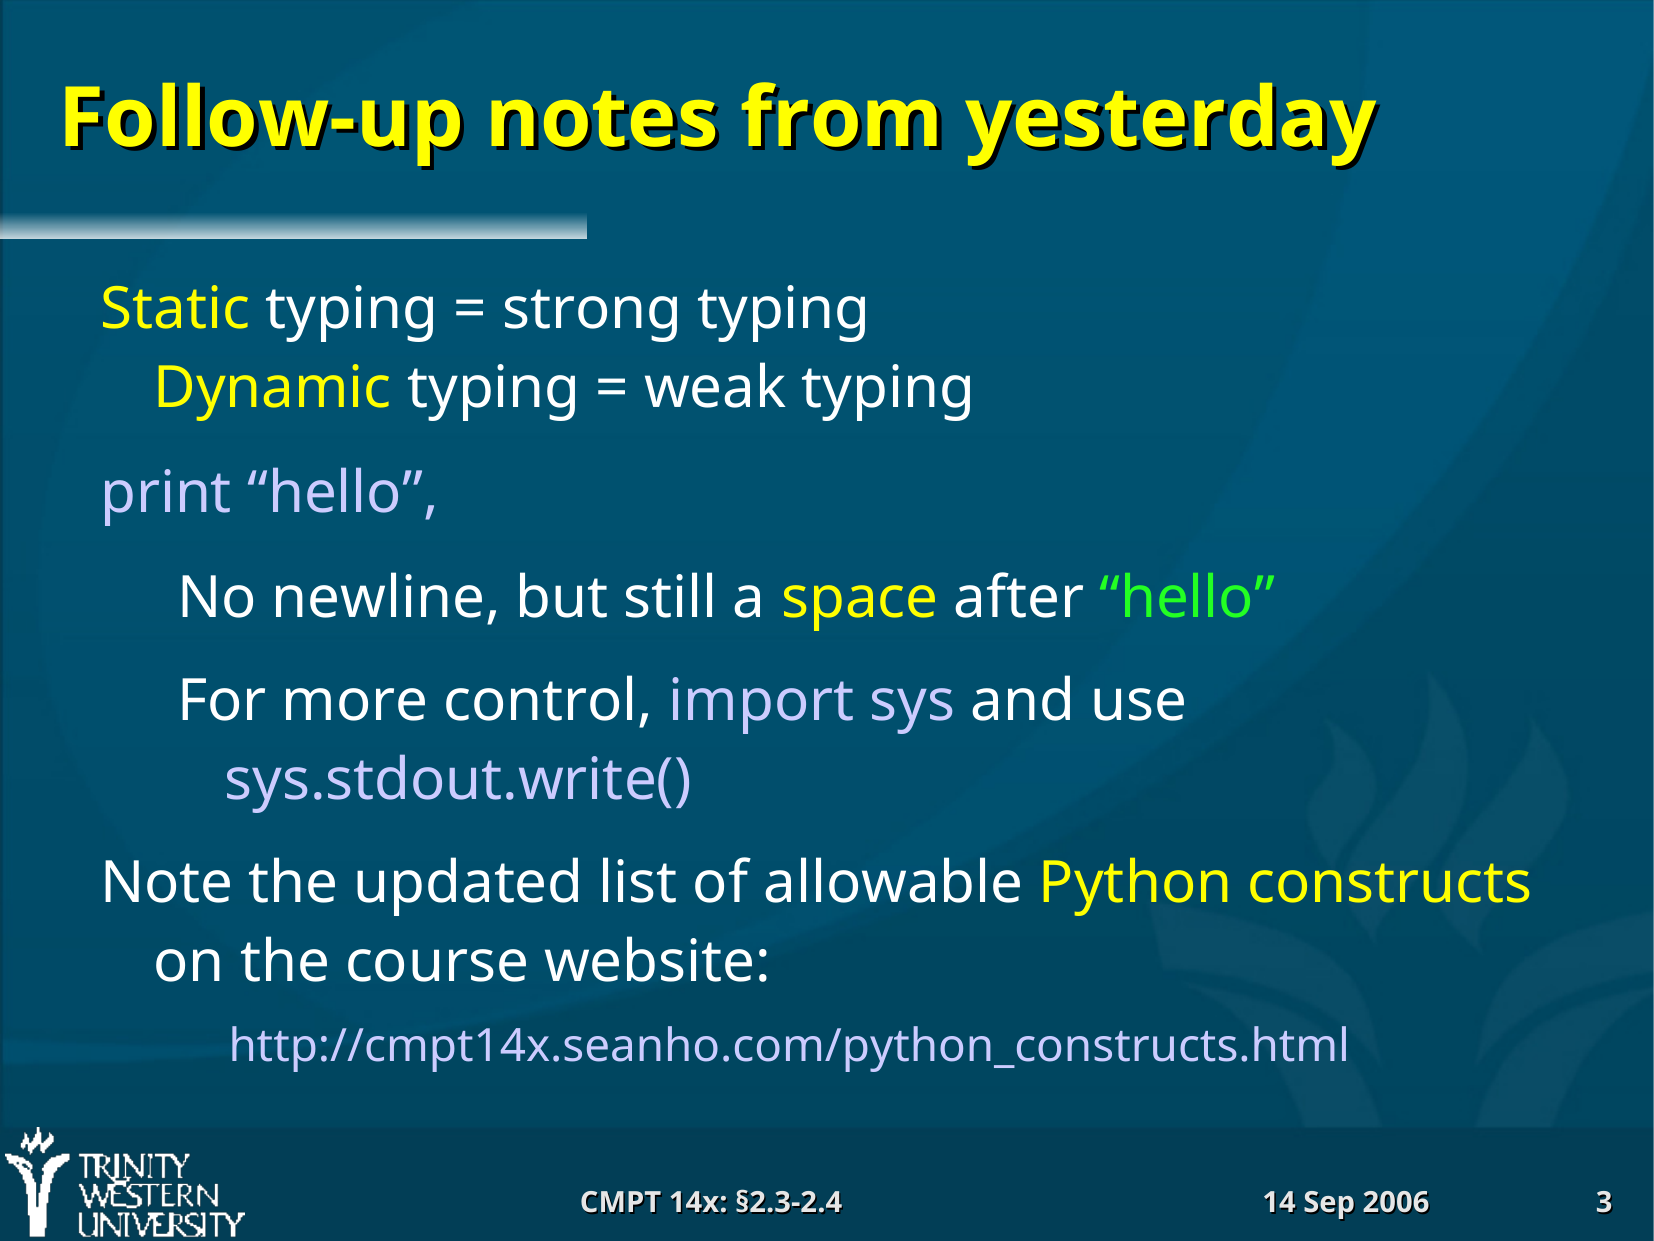

# Follow-up notes from yesterday
Static typing = strong typing
Dynamic typing = weak typing
print “hello”,
No newline, but still a space after “hello”
For more control, import sys and use sys.stdout.write()
Note the updated list of allowable Python constructs on the course website:
	http://cmpt14x.seanho.com/python_constructs.html
CMPT 14x: §2.3-2.4
14 Sep 2006
3